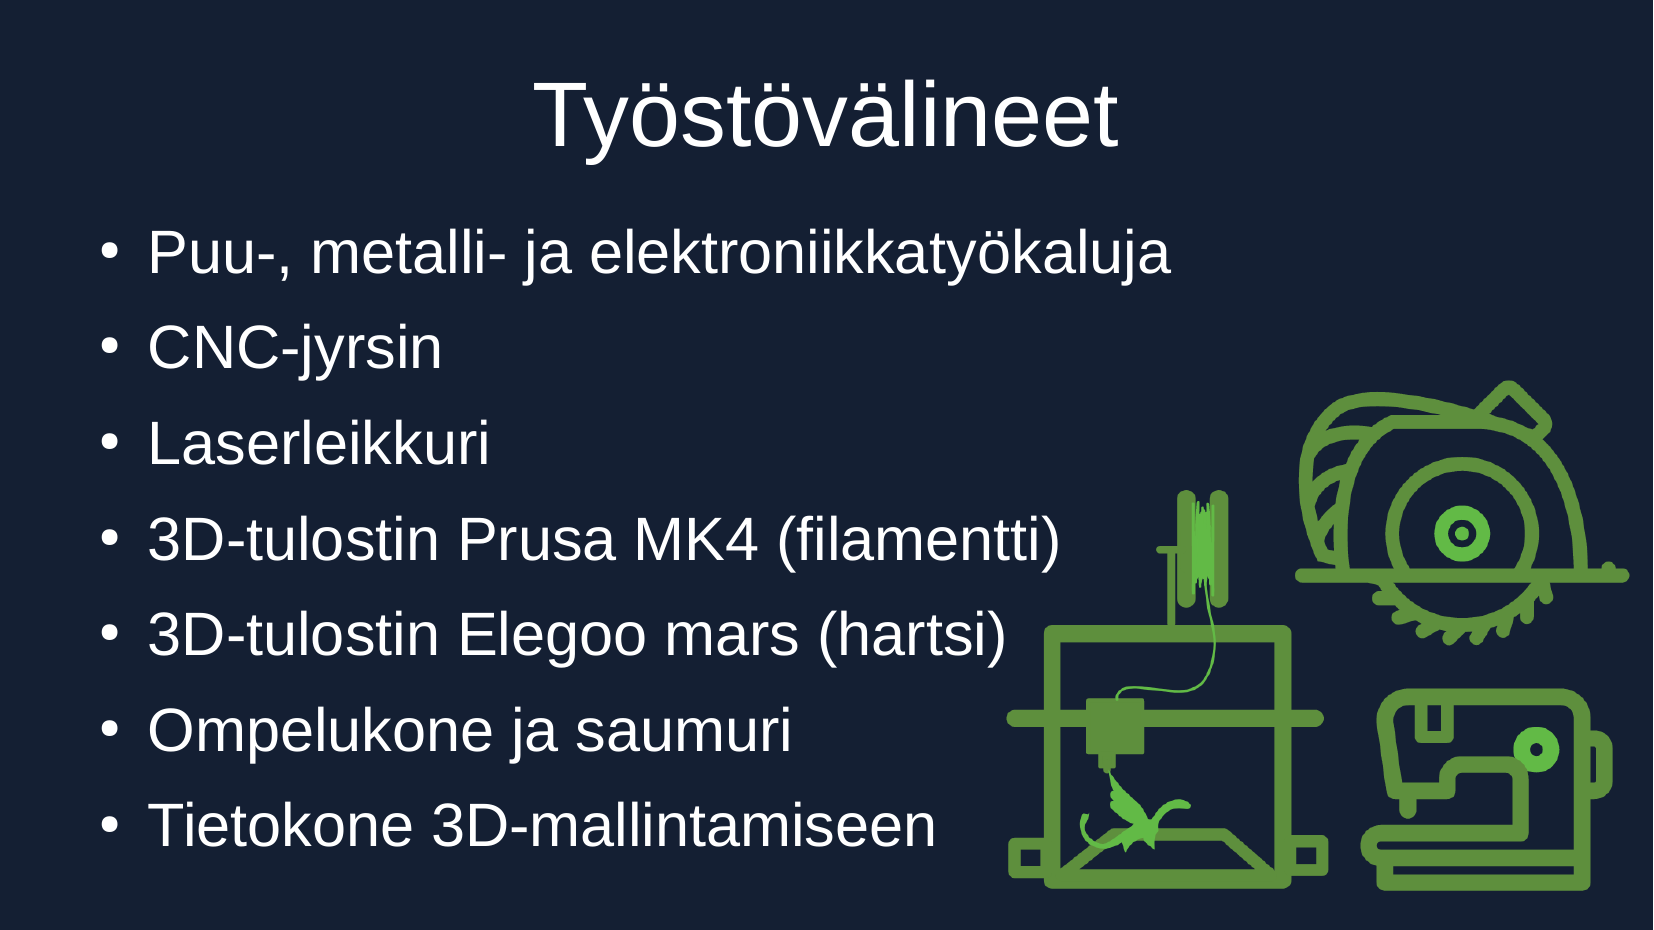

# Työstövälineet
Puu-, metalli- ja elektroniikka­työkaluja
CNC-jyrsin
Laserleikkuri
3D-tulostin Prusa MK4 (filamentti)
3D-tulostin Elegoo mars (hartsi)
Ompelukone ja saumuri
Tietokone 3D-mallintamiseen